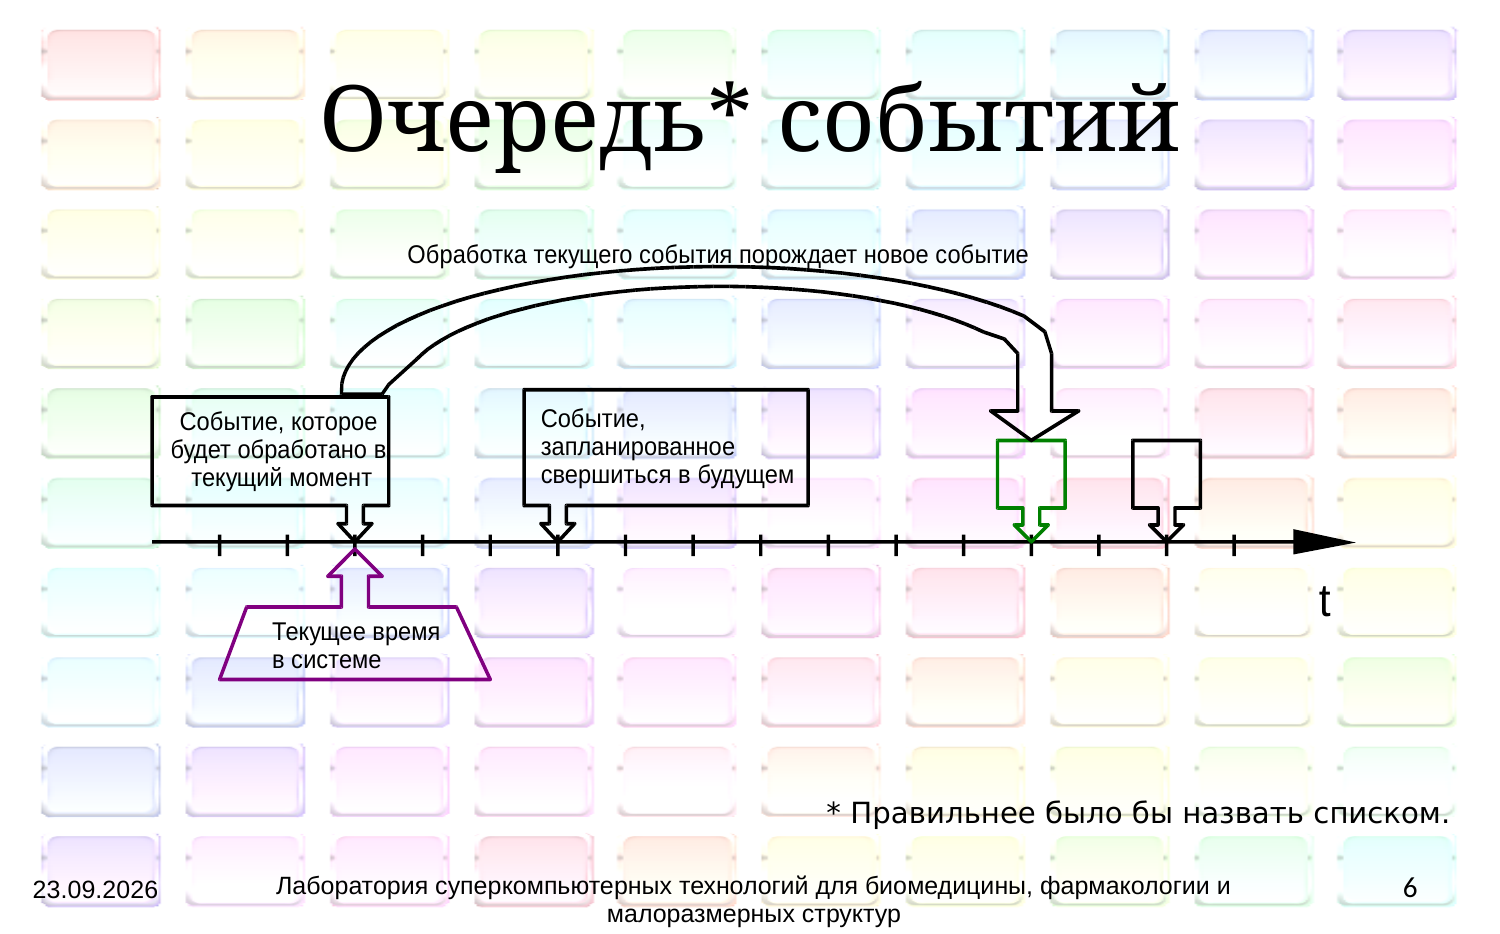

# Очередь* событий
* Правильнее было бы назвать списком.
Лаборатория суперкомпьютерных технологий для биомедицины, фармакологии и малоразмерных структур
5